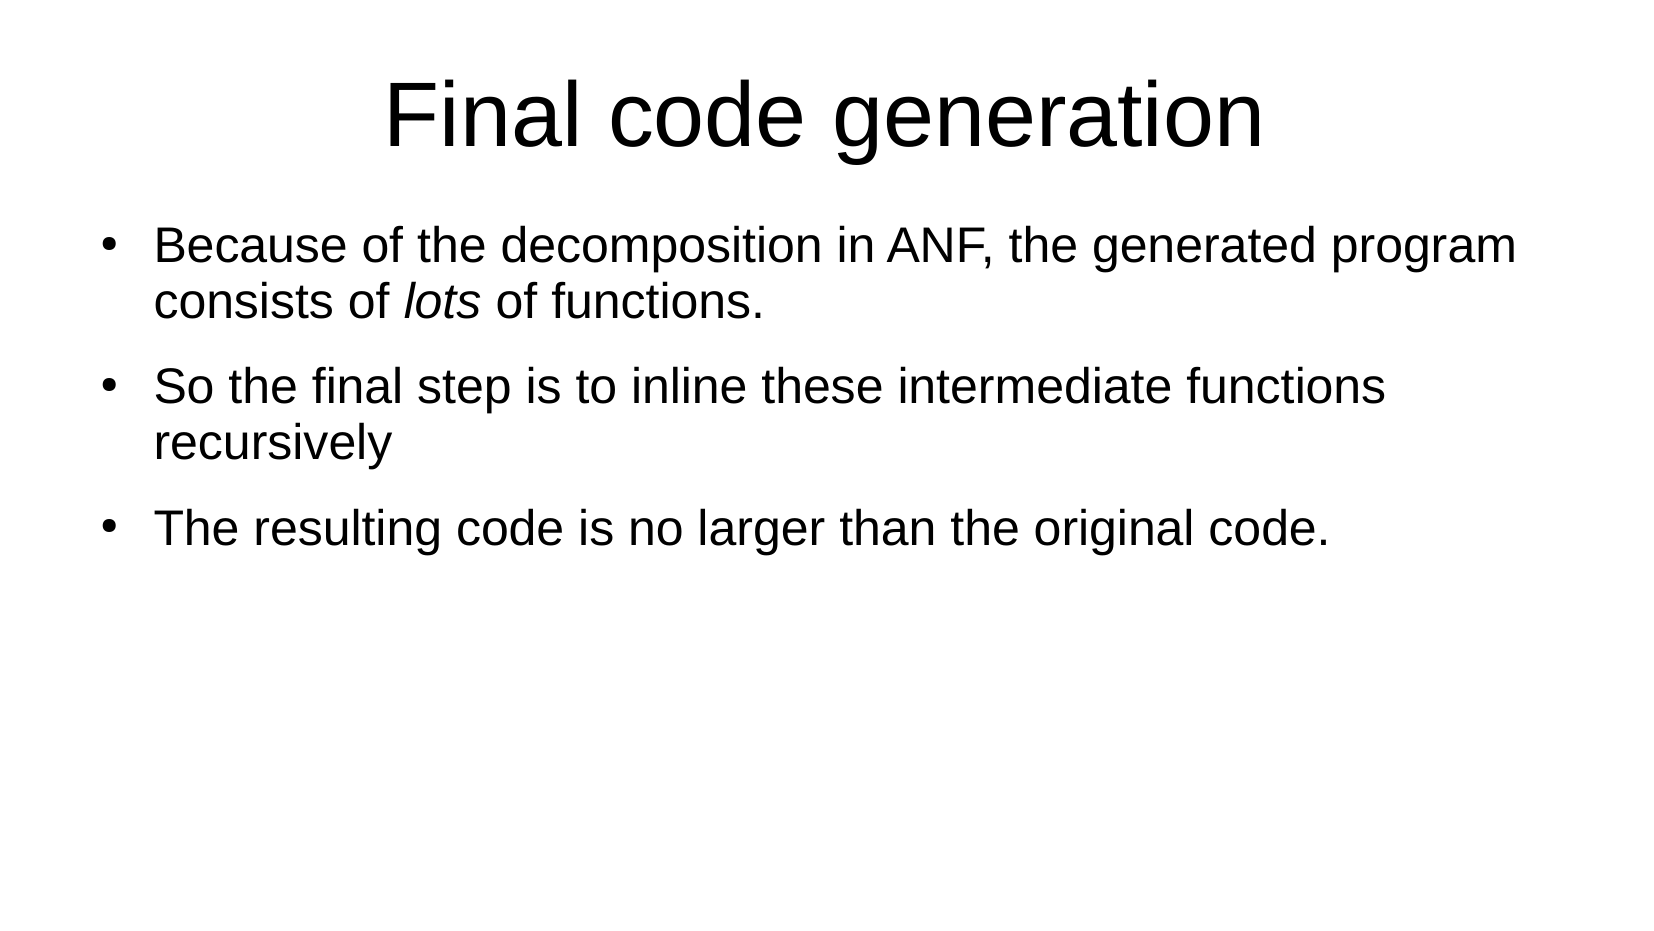

# Final code generation
Because of the decomposition in ANF, the generated program consists of lots of functions.
So the final step is to inline these intermediate functions recursively
The resulting code is no larger than the original code.